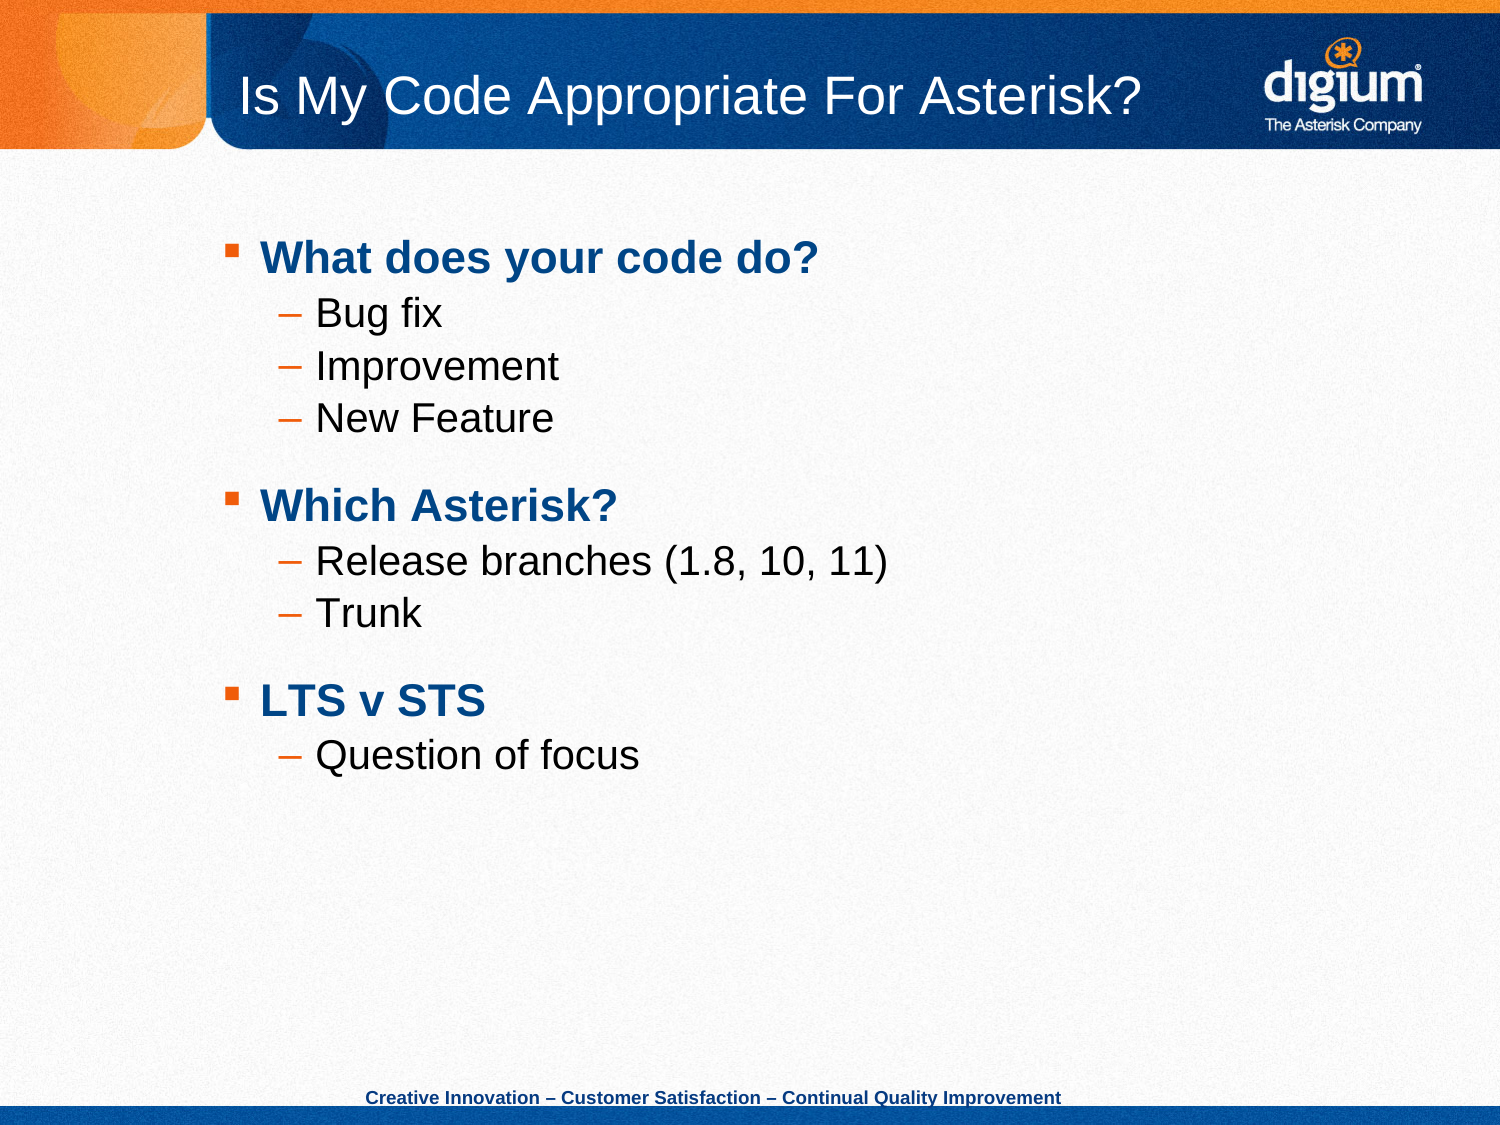

# Is My Code Appropriate For Asterisk?
What does your code do?
Bug fix
Improvement
New Feature
Which Asterisk?
Release branches (1.8, 10, 11)
Trunk
LTS v STS
Question of focus